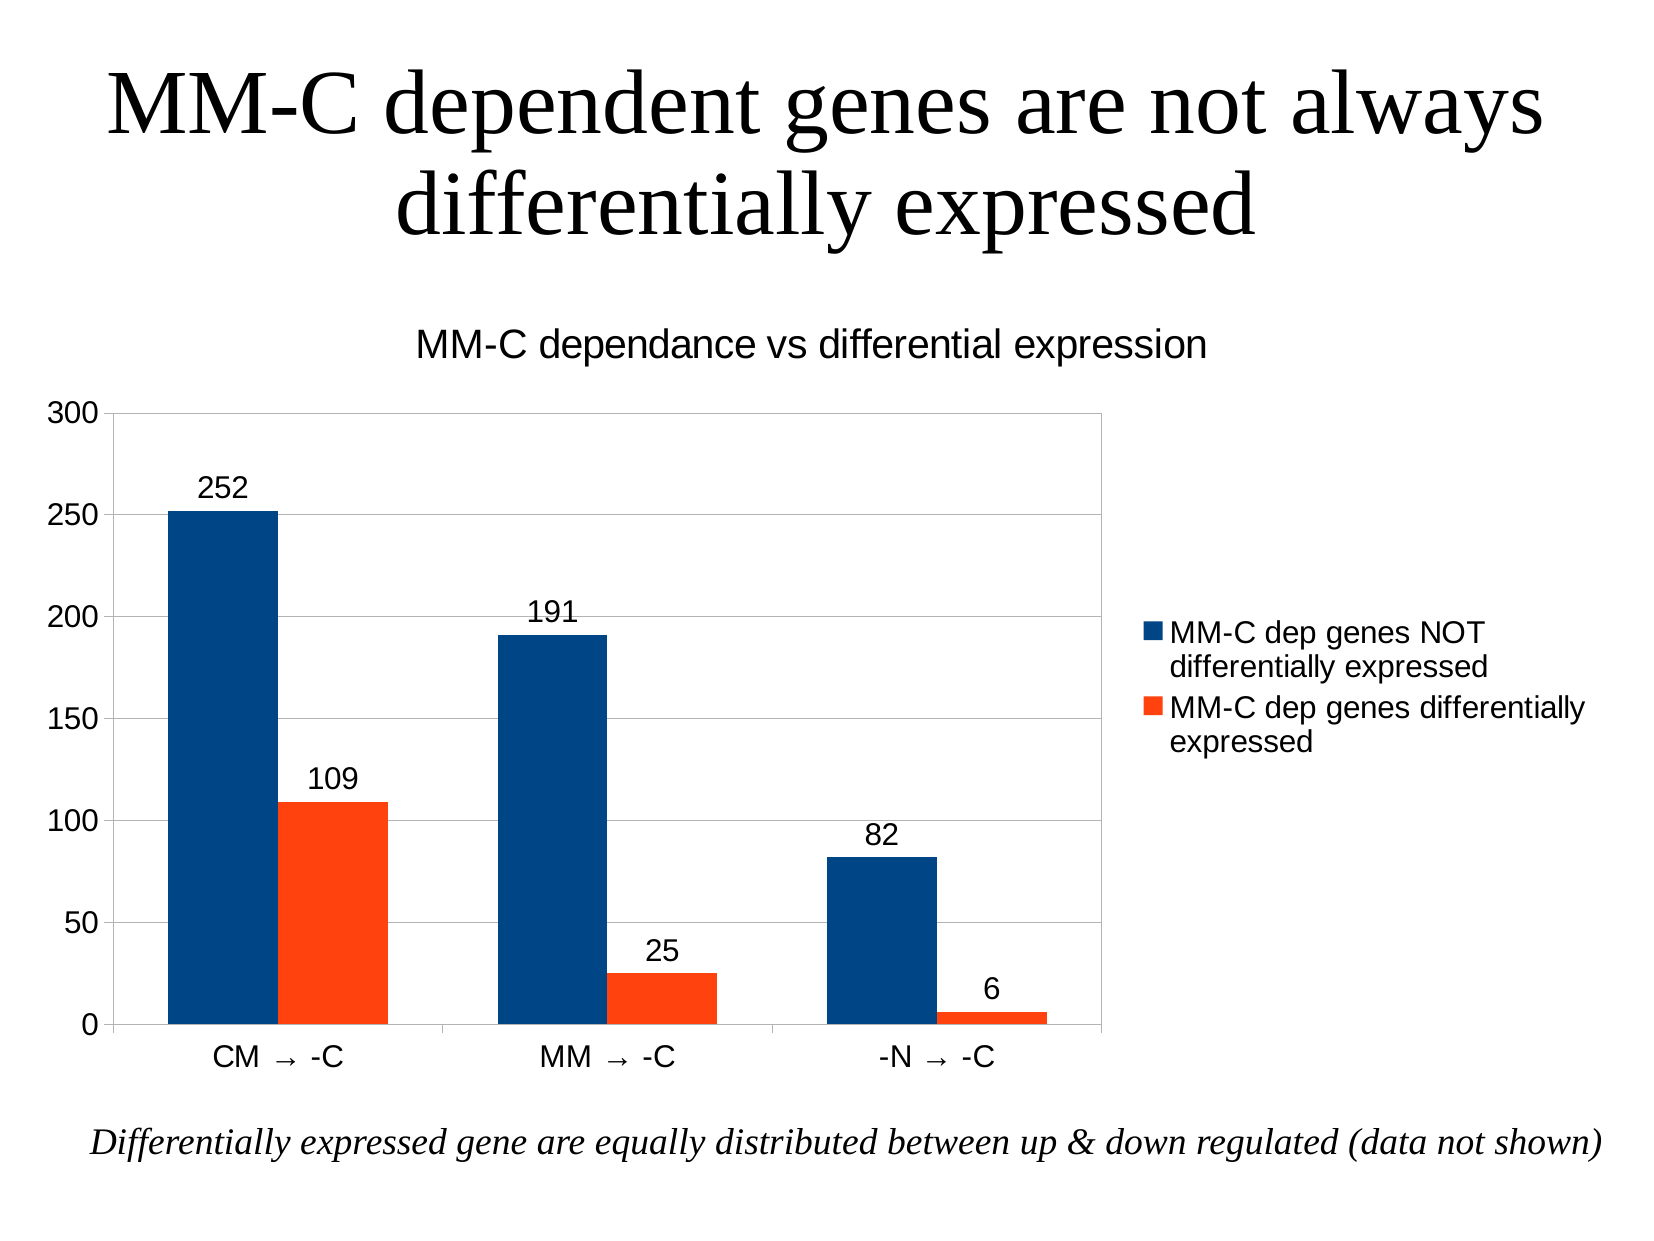

# MM-C dependent genes are not always differentially expressed
### Chart: MM-C dependance vs differential expression
| Category | MM-C dep genes NOT differentially expressed | MM-C dep genes differentially expressed |
|---|---|---|
| CM → -C | 252.0 | 109.0 |
| MM → -C | 191.0 | 25.0 |
| -N → -C | 82.0 | 6.0 |Differentially expressed gene are equally distributed between up & down regulated (data not shown)